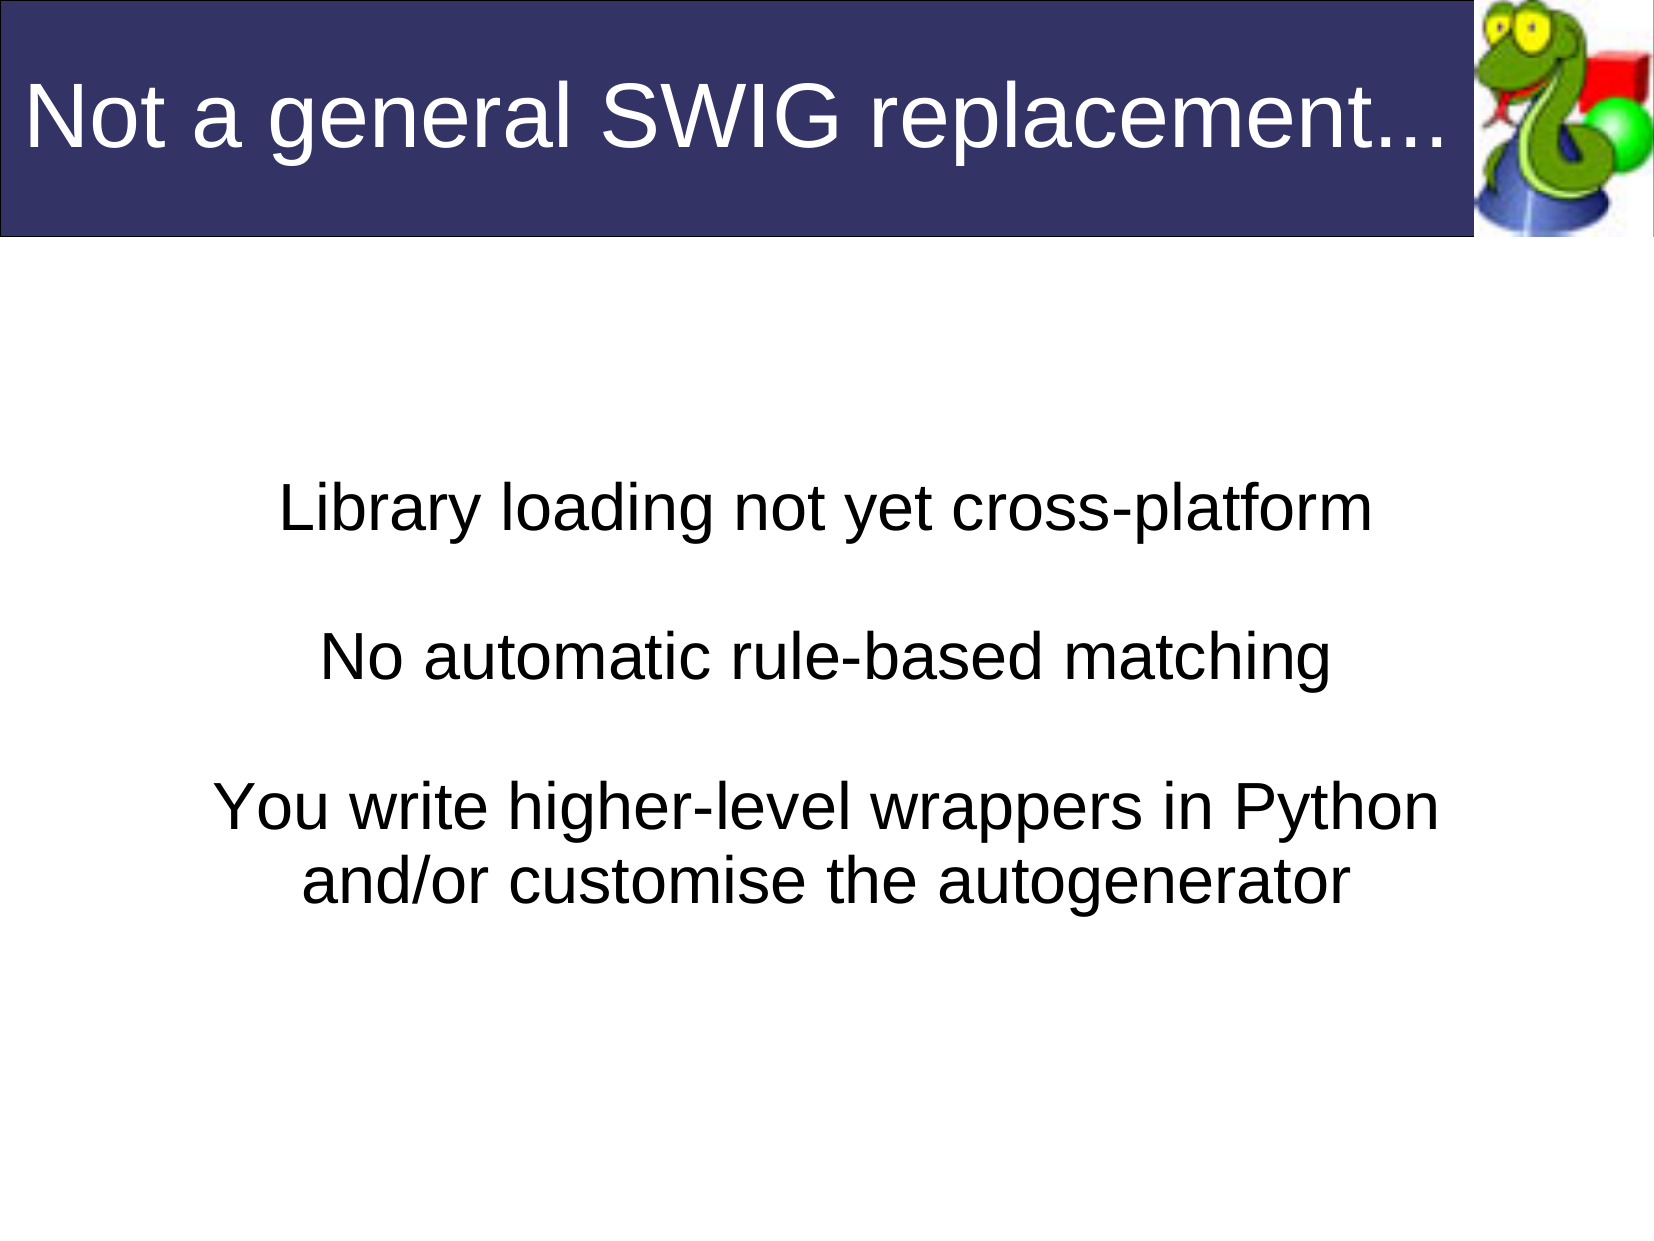

# Not a general SWIG replacement...
Library loading not yet cross-platform
No automatic rule-based matching
You write higher-level wrappers in Python
and/or customise the autogenerator